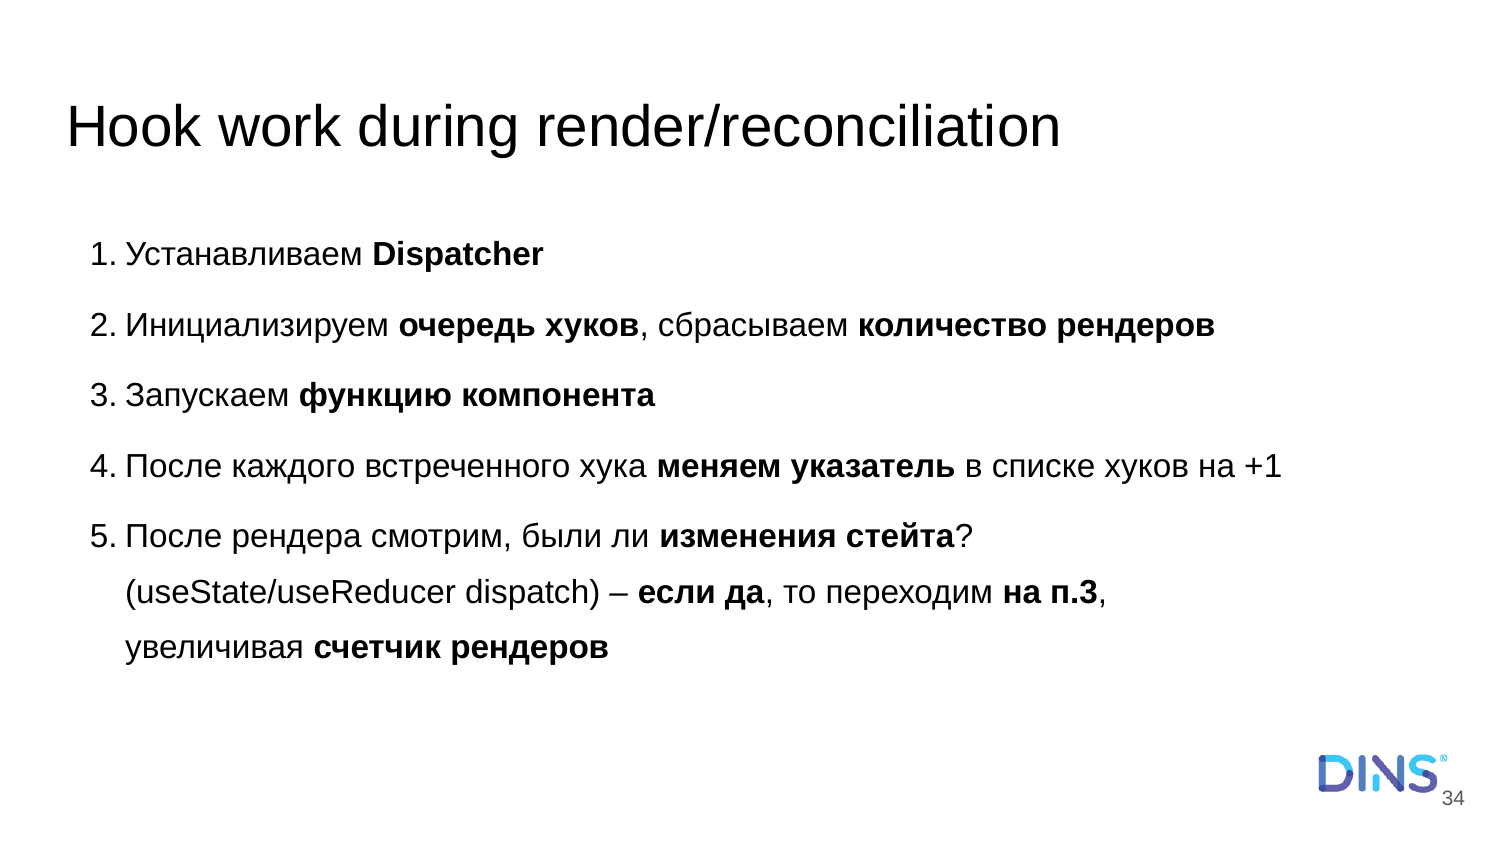

Hook work during render/reconciliation
#
Устанавливаем Dispatcher
Инициализируем очередь хуков, сбрасываем количество рендеров
Запускаем функцию компонента
После каждого встреченного хука меняем указатель в списке хуков на +1
После рендера смотрим, были ли изменения стейта?
(useState/useReducer dispatch) – если да, то переходим на п.3,
увеличивая счетчик рендеров
34